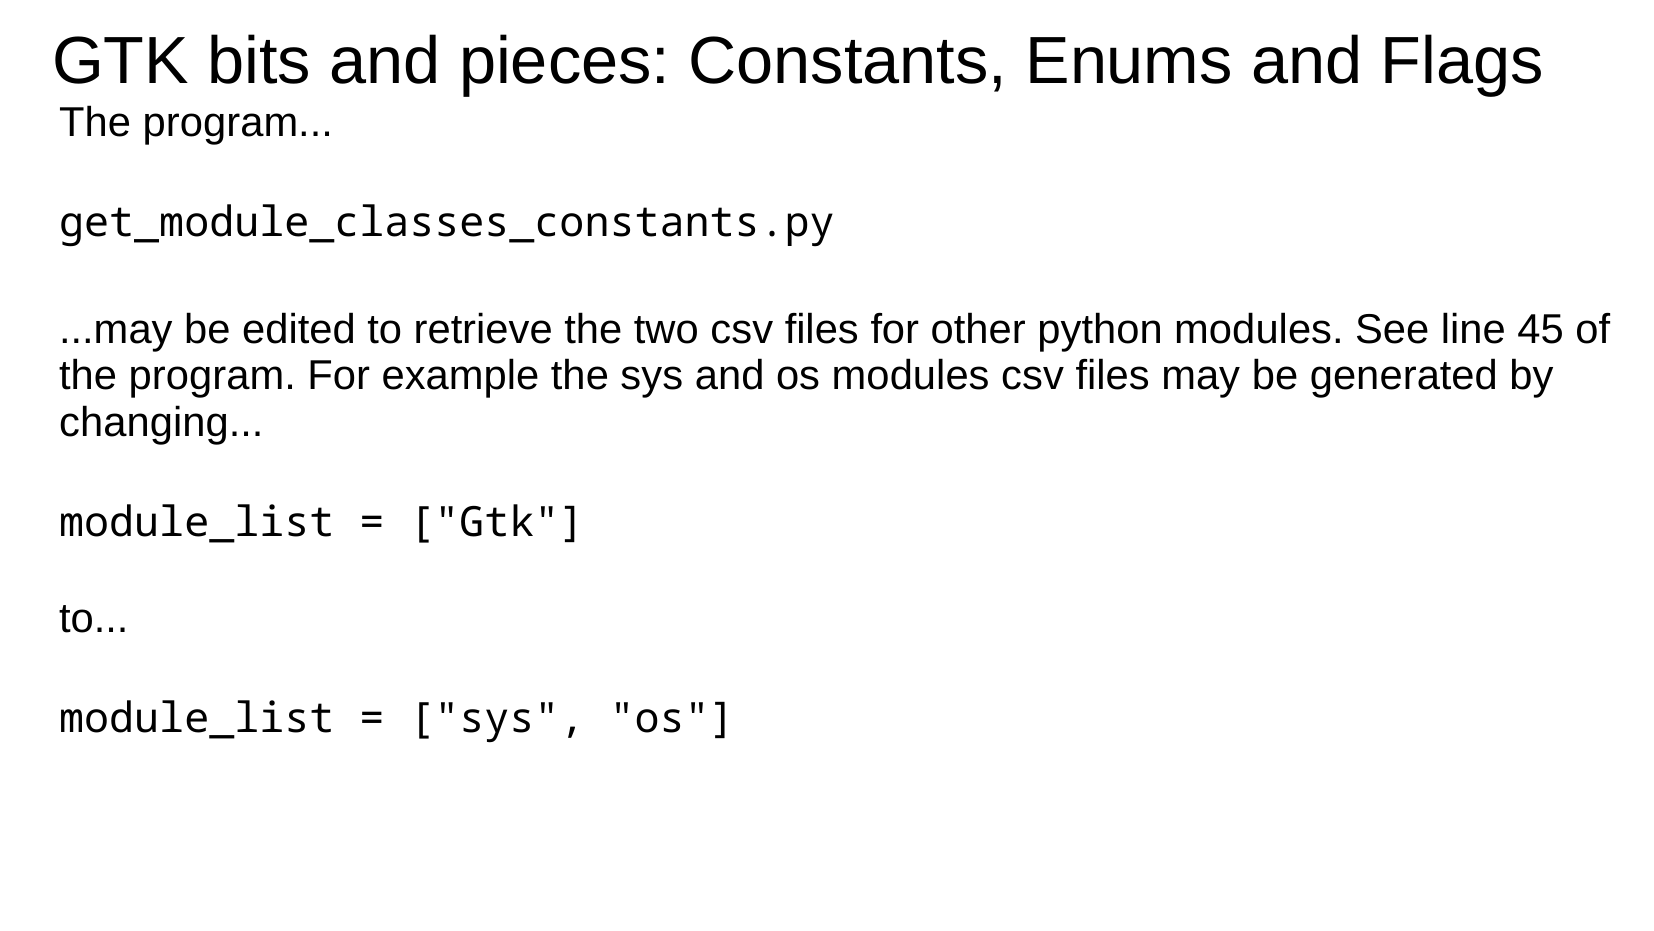

# GTK bits and pieces: Constants, Enums and Flags
The program...
get_module_classes_constants.py
...may be edited to retrieve the two csv files for other python modules. See line 45 of the program. For example the sys and os modules csv files may be generated by changing...
module_list = ["Gtk"]
to...
module_list = ["sys", "os"]